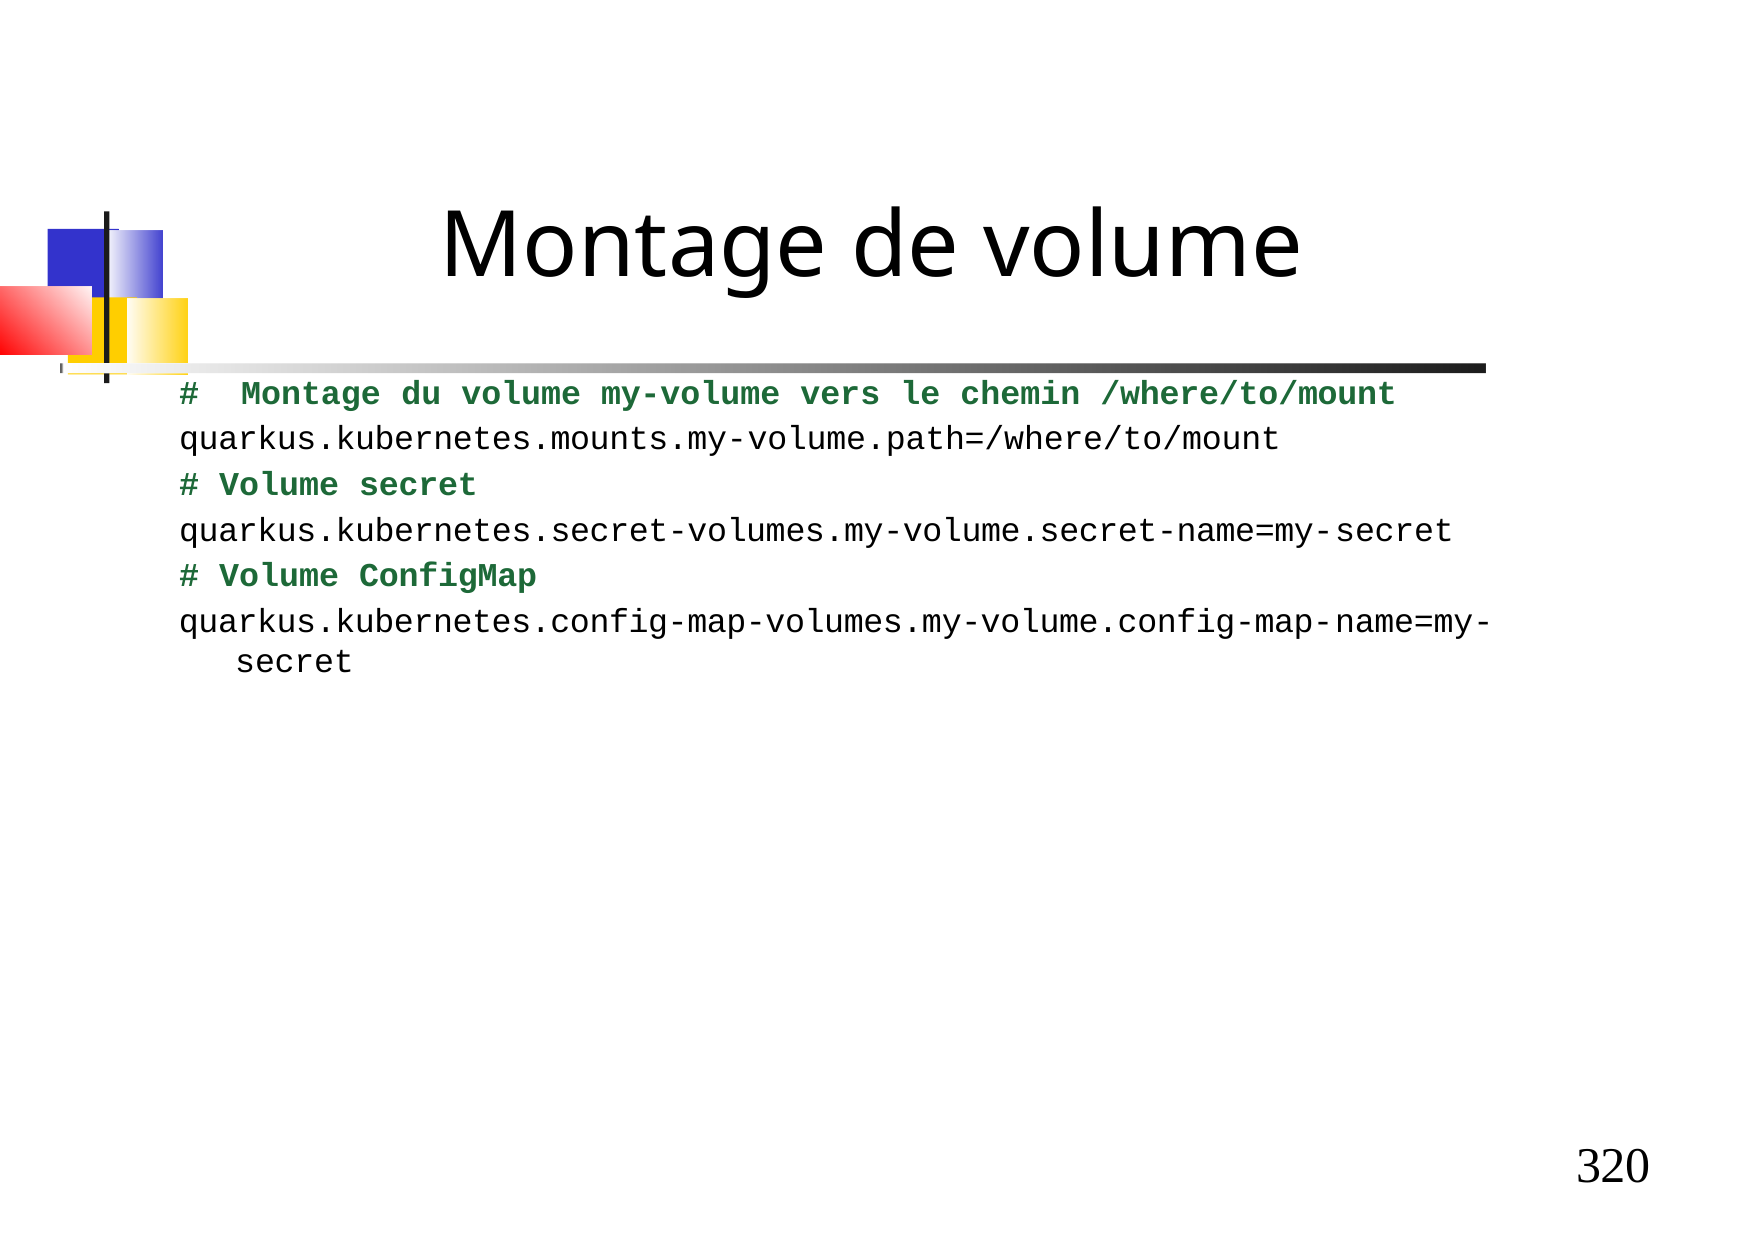

# Montage de volume
#	Montage du volume my-volume vers le chemin /where/to/mount
quarkus.kubernetes.mounts.my-volume.path=/where/to/mount
# Volume secret
quarkus.kubernetes.secret-volumes.my-volume.secret-name=my-secret
# Volume ConfigMap
quarkus.kubernetes.config-map-volumes.my-volume.config-map-name=my- secret
320